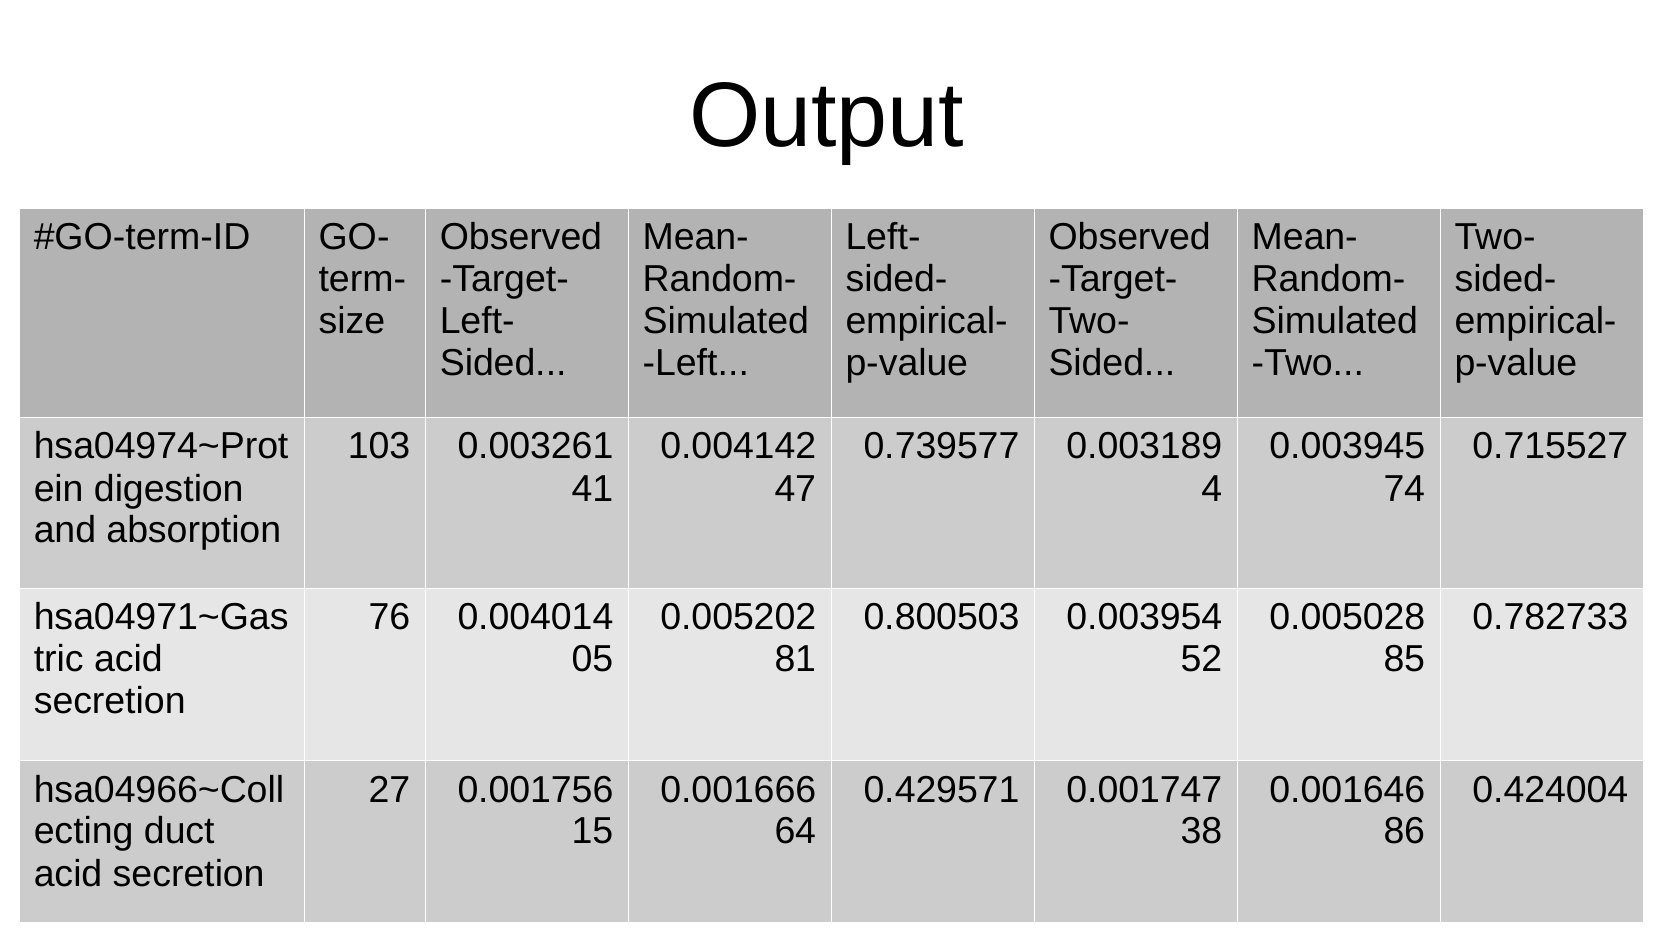

# Output
| #GO-term-ID | GO-term-size | Observed-Target-Left-Sided... | Mean-Random-Simulated-Left... | Left-sided-empirical-p-value | Observed-Target-Two-Sided... | Mean-Random-Simulated-Two... | Two-sided-empirical-p-value |
| --- | --- | --- | --- | --- | --- | --- | --- |
| hsa04974~Protein digestion and absorption | 103 | 0.00326141 | 0.00414247 | 0.739577 | 0.0031894 | 0.00394574 | 0.715527 |
| hsa04971~Gastric acid secretion | 76 | 0.00401405 | 0.00520281 | 0.800503 | 0.00395452 | 0.00502885 | 0.782733 |
| hsa04966~Collecting duct acid secretion | 27 | 0.00175615 | 0.00166664 | 0.429571 | 0.00174738 | 0.00164686 | 0.424004 |